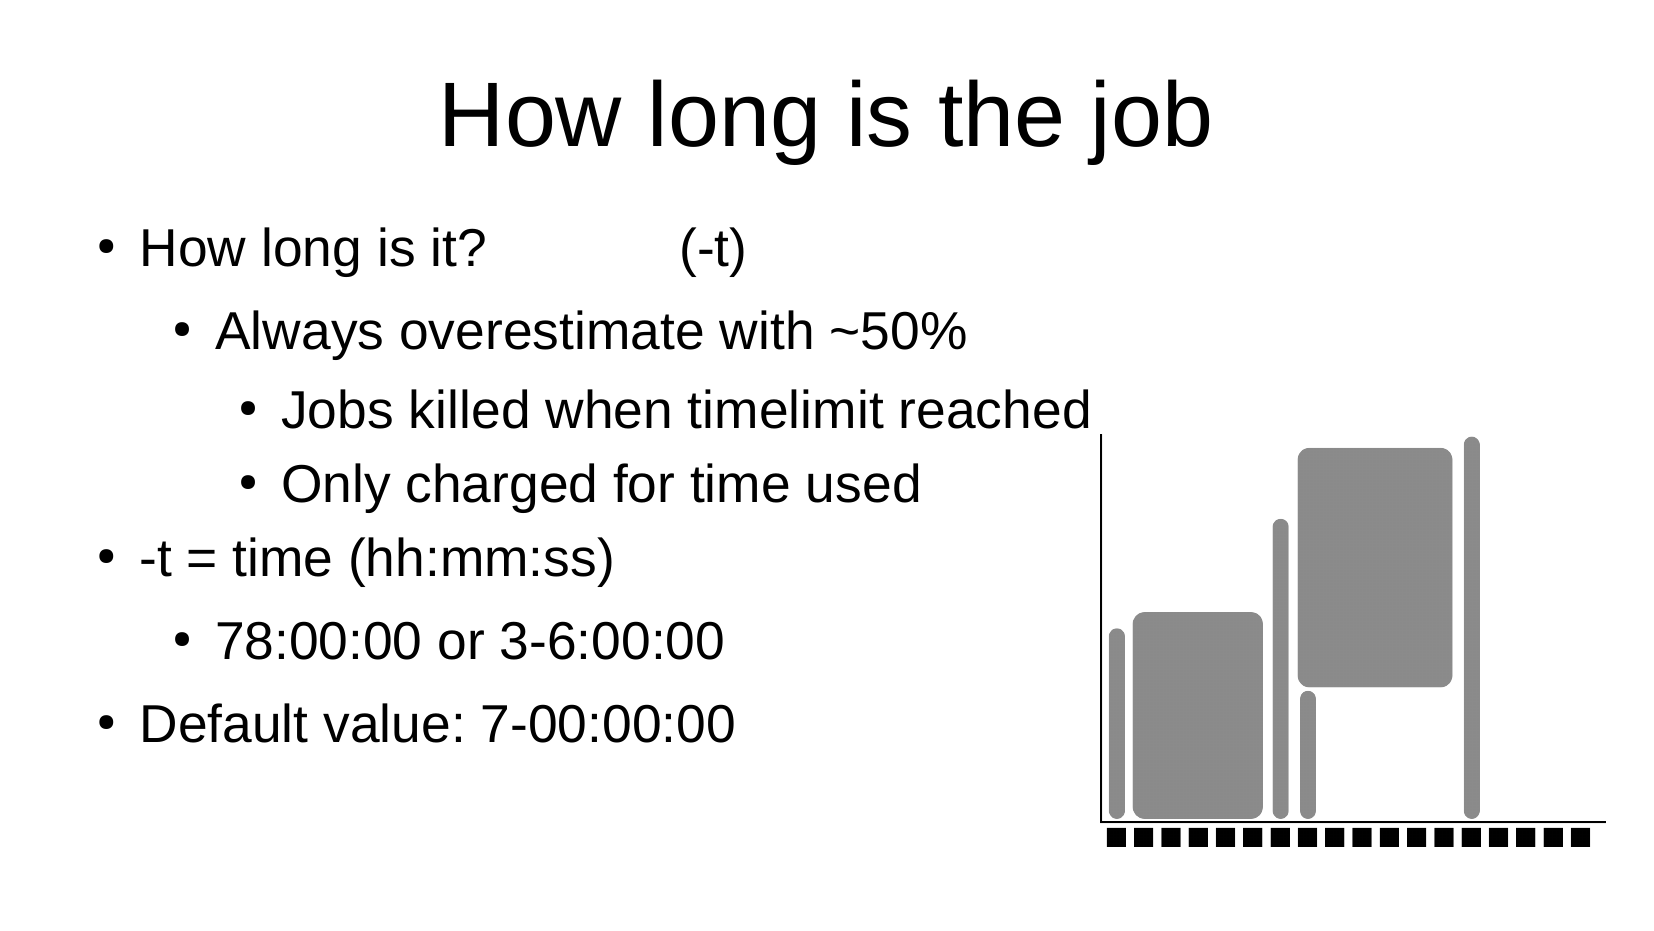

# How long is the job
How long is it? 			(-t)
Always overestimate with ~50%
Jobs killed when timelimit reached
Only charged for time used
-t = time (hh:mm:ss)
78:00:00 or 3-6:00:00
Default value: 7-00:00:00